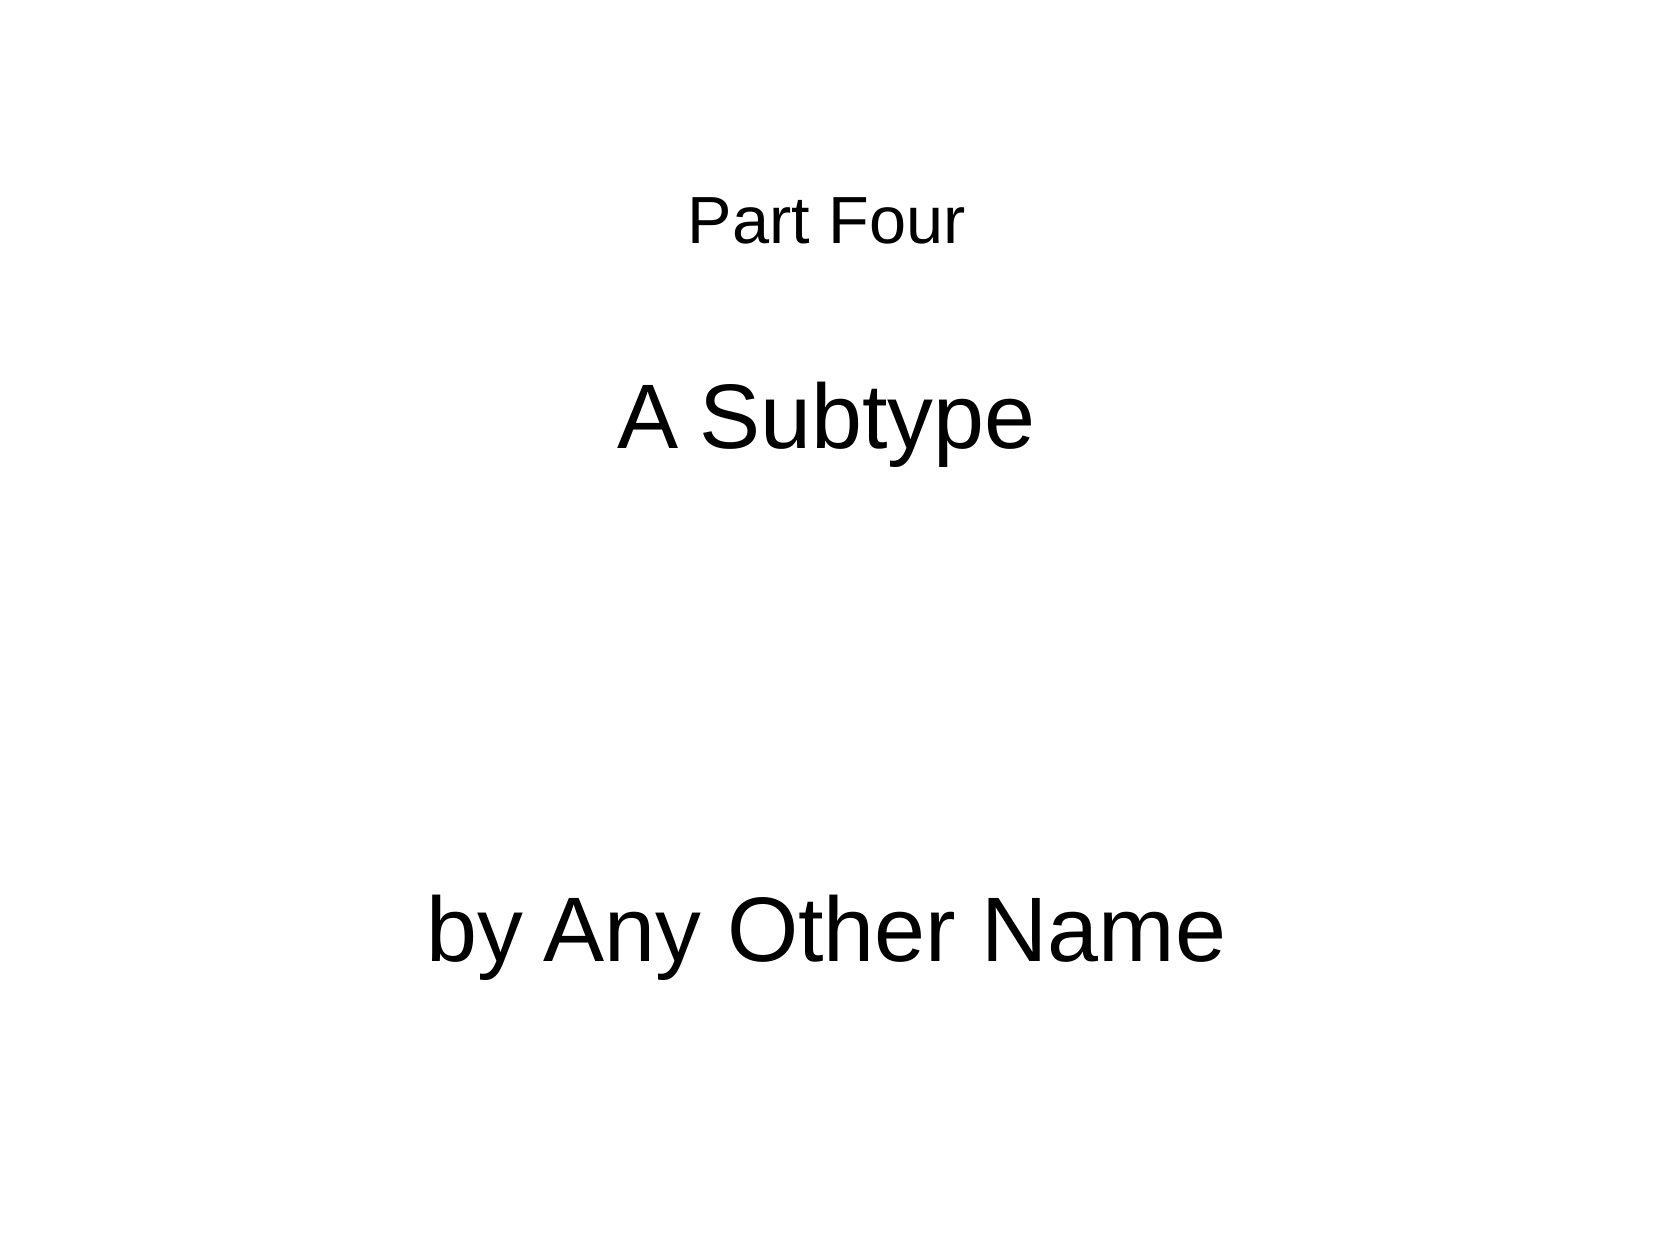

Part Four
# A Subtype by Any Other Name